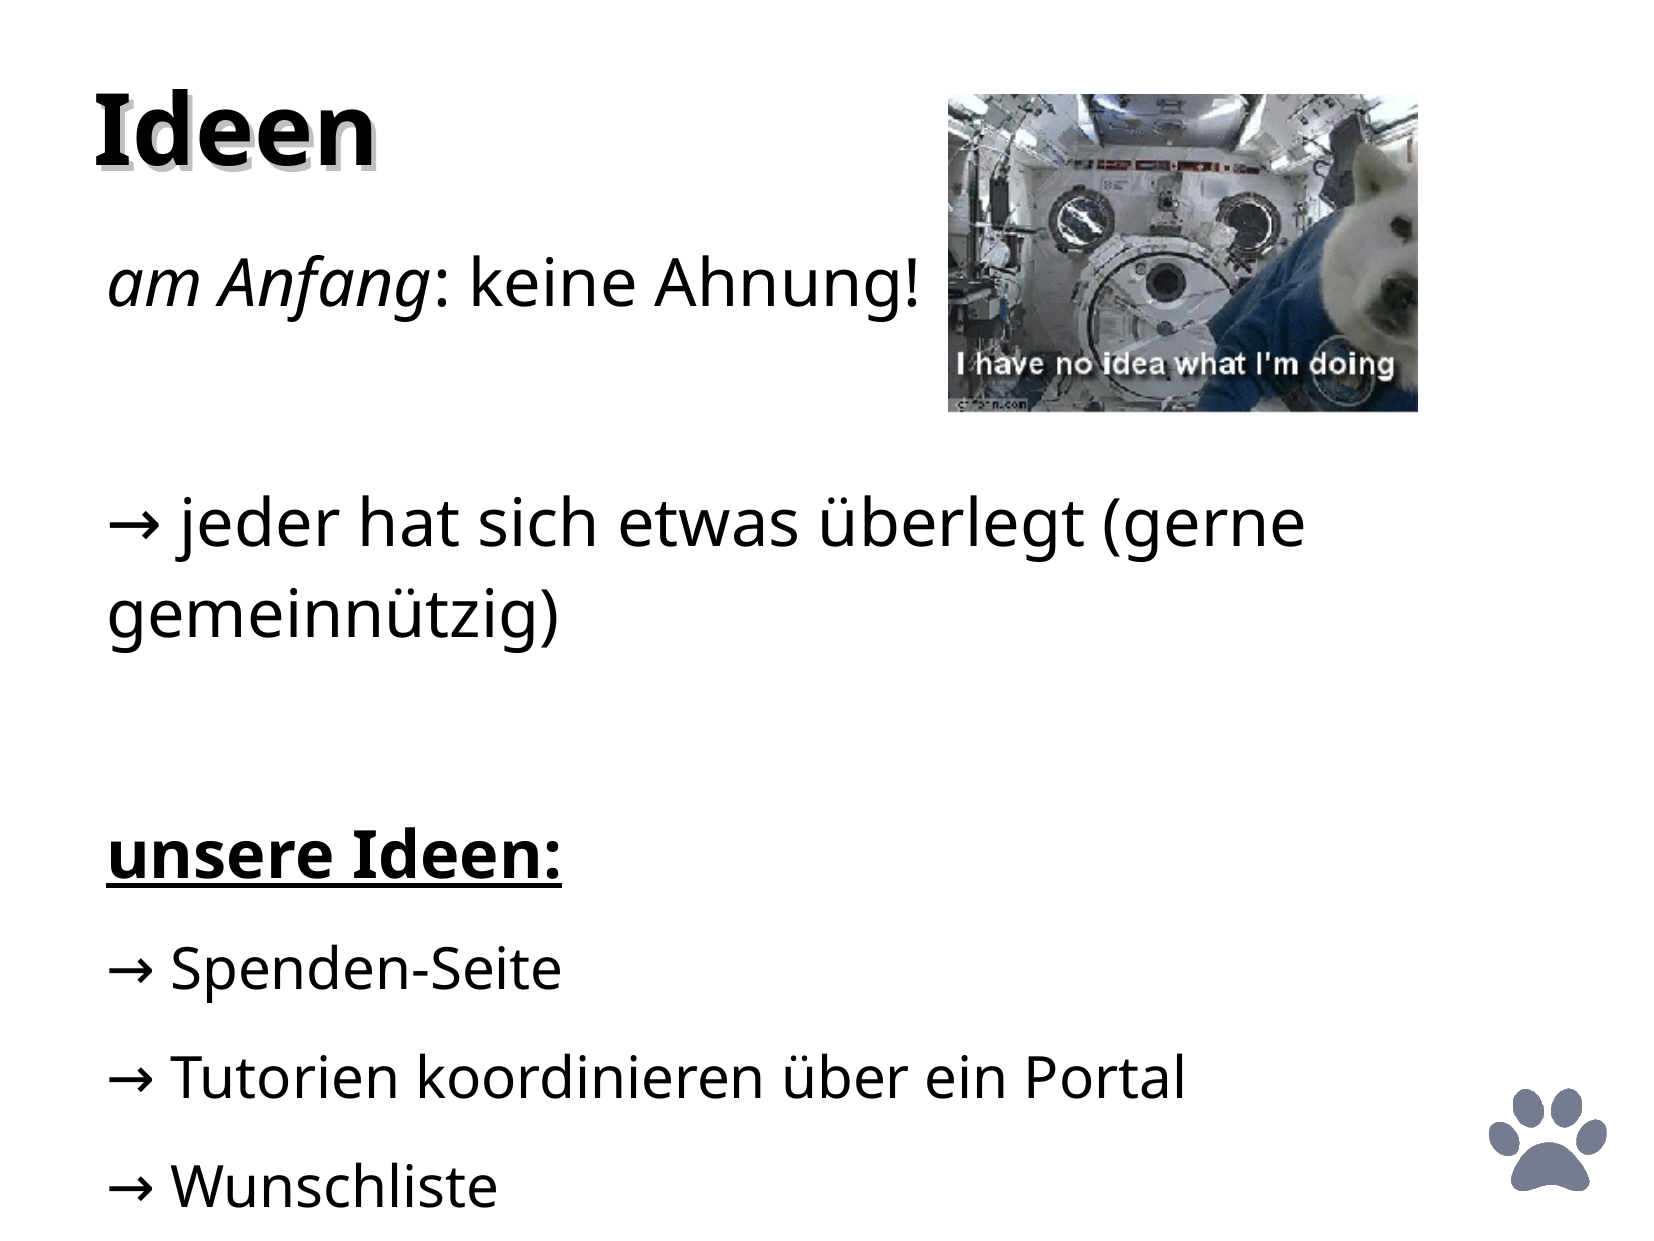

# Ideen
am Anfang: keine Ahnung!
→ jeder hat sich etwas überlegt (gerne gemeinnützig)
unsere Ideen:
→ Spenden-Seite
→ Tutorien koordinieren über ein Portal
→ Wunschliste
→ App der Hochschule Bremen